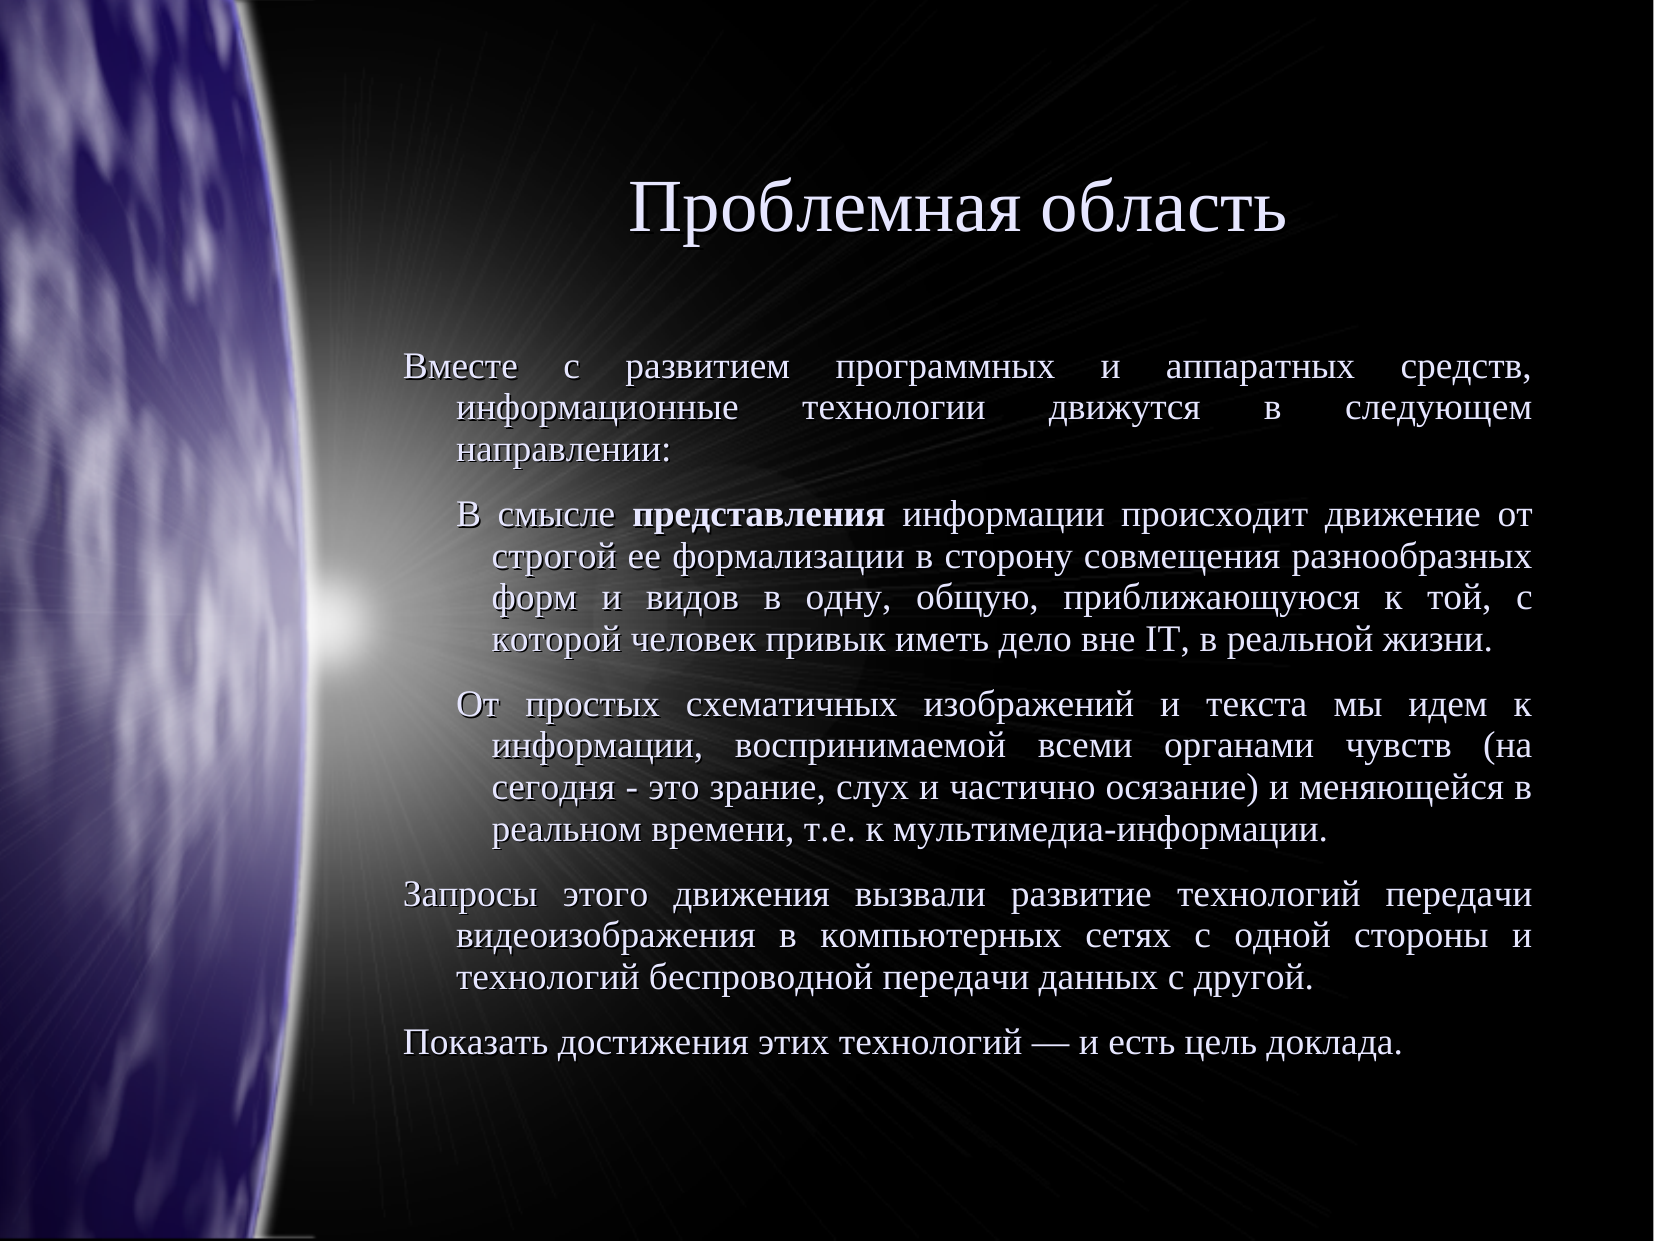

# Проблемная область
Вместе с развитием программных и аппаратных средств, информационные технологии движутся в следующем направлении:
В смысле представления информации происходит движение от строгой ее формализации в сторону совмещения разнообразных форм и видов в одну, общую, приближающуюся к той, с которой человек привык иметь дело вне IT, в реальной жизни.
От простых схематичных изображений и текста мы идем к информации, воспринимаемой всеми органами чувств (на сегодня - это зрание, слух и частично осязание) и меняющейся в реальном времени, т.е. к мультимедиа-информации.
Запросы этого движения вызвали развитие технологий передачи видеоизображения в компьютерных сетях с одной стороны и технологий беспроводной передачи данных с другой.
Показать достижения этих технологий — и есть цель доклада.